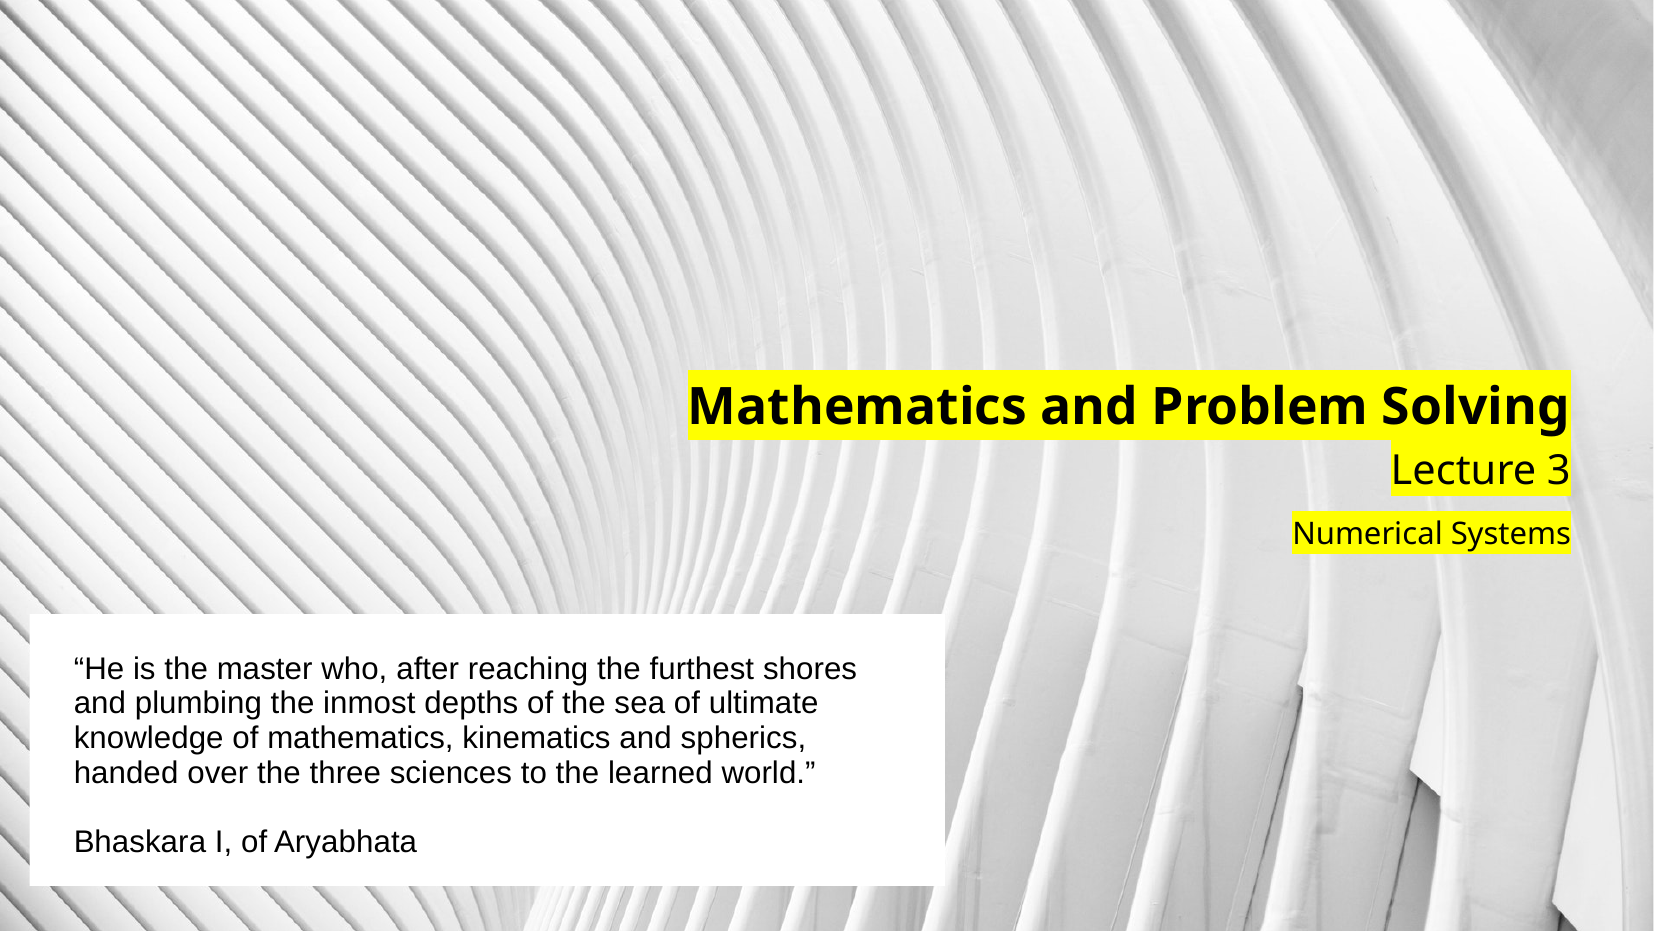

#
Mathematics and Problem Solving
Lecture 3
Numerical Systems
“He is the master who, after reaching the furthest shores and plumbing the inmost depths of the sea of ultimate knowledge of mathematics, kinematics and spherics, handed over the three sciences to the learned world.”
Bhaskara I, of Aryabhata